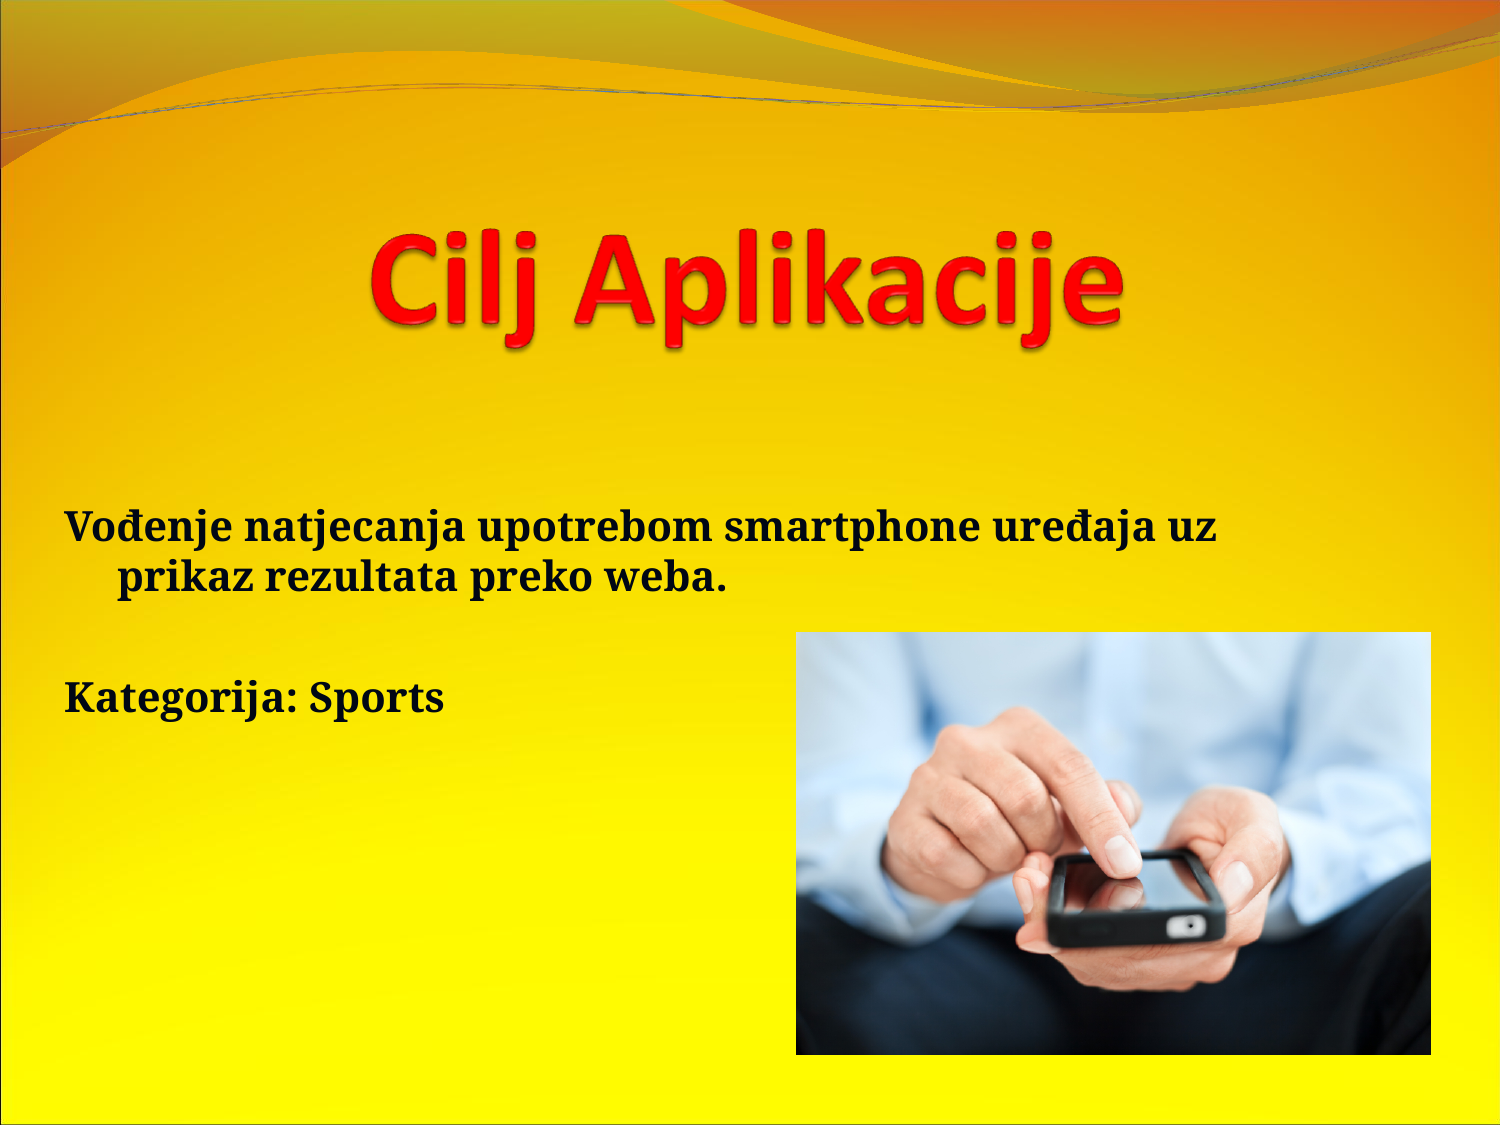

Vođenje natjecanja upotrebom smartphone uređaja uz prikaz rezultata preko weba.
Kategorija: Sports